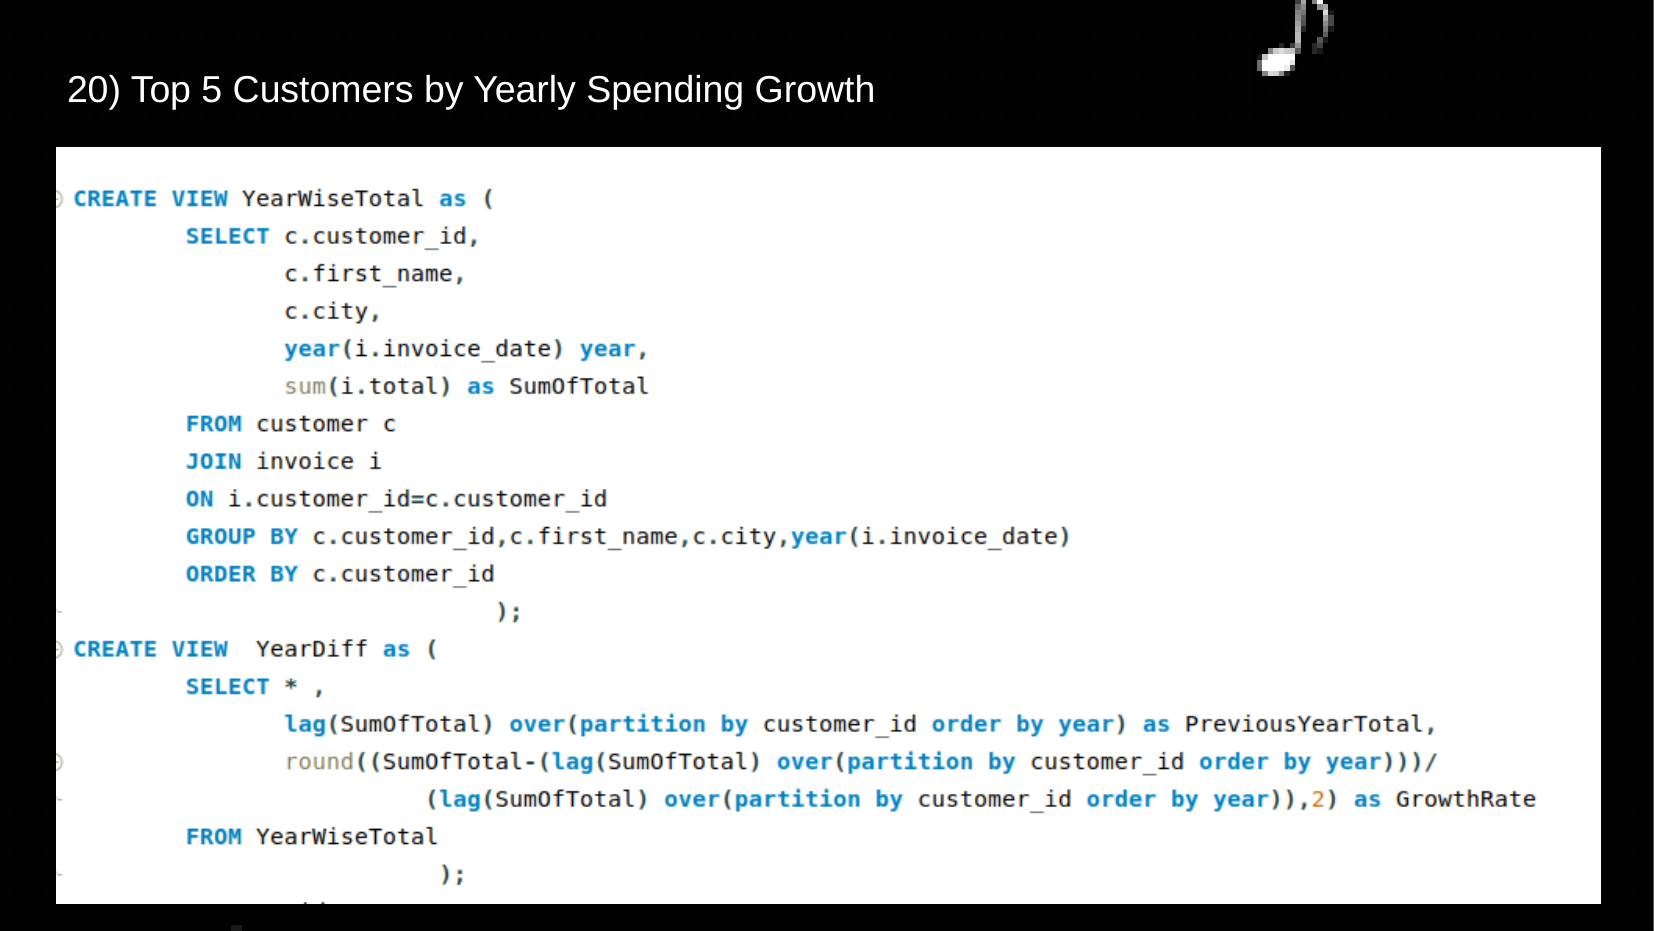

20) Top 5 Customers by Yearly Spending Growth